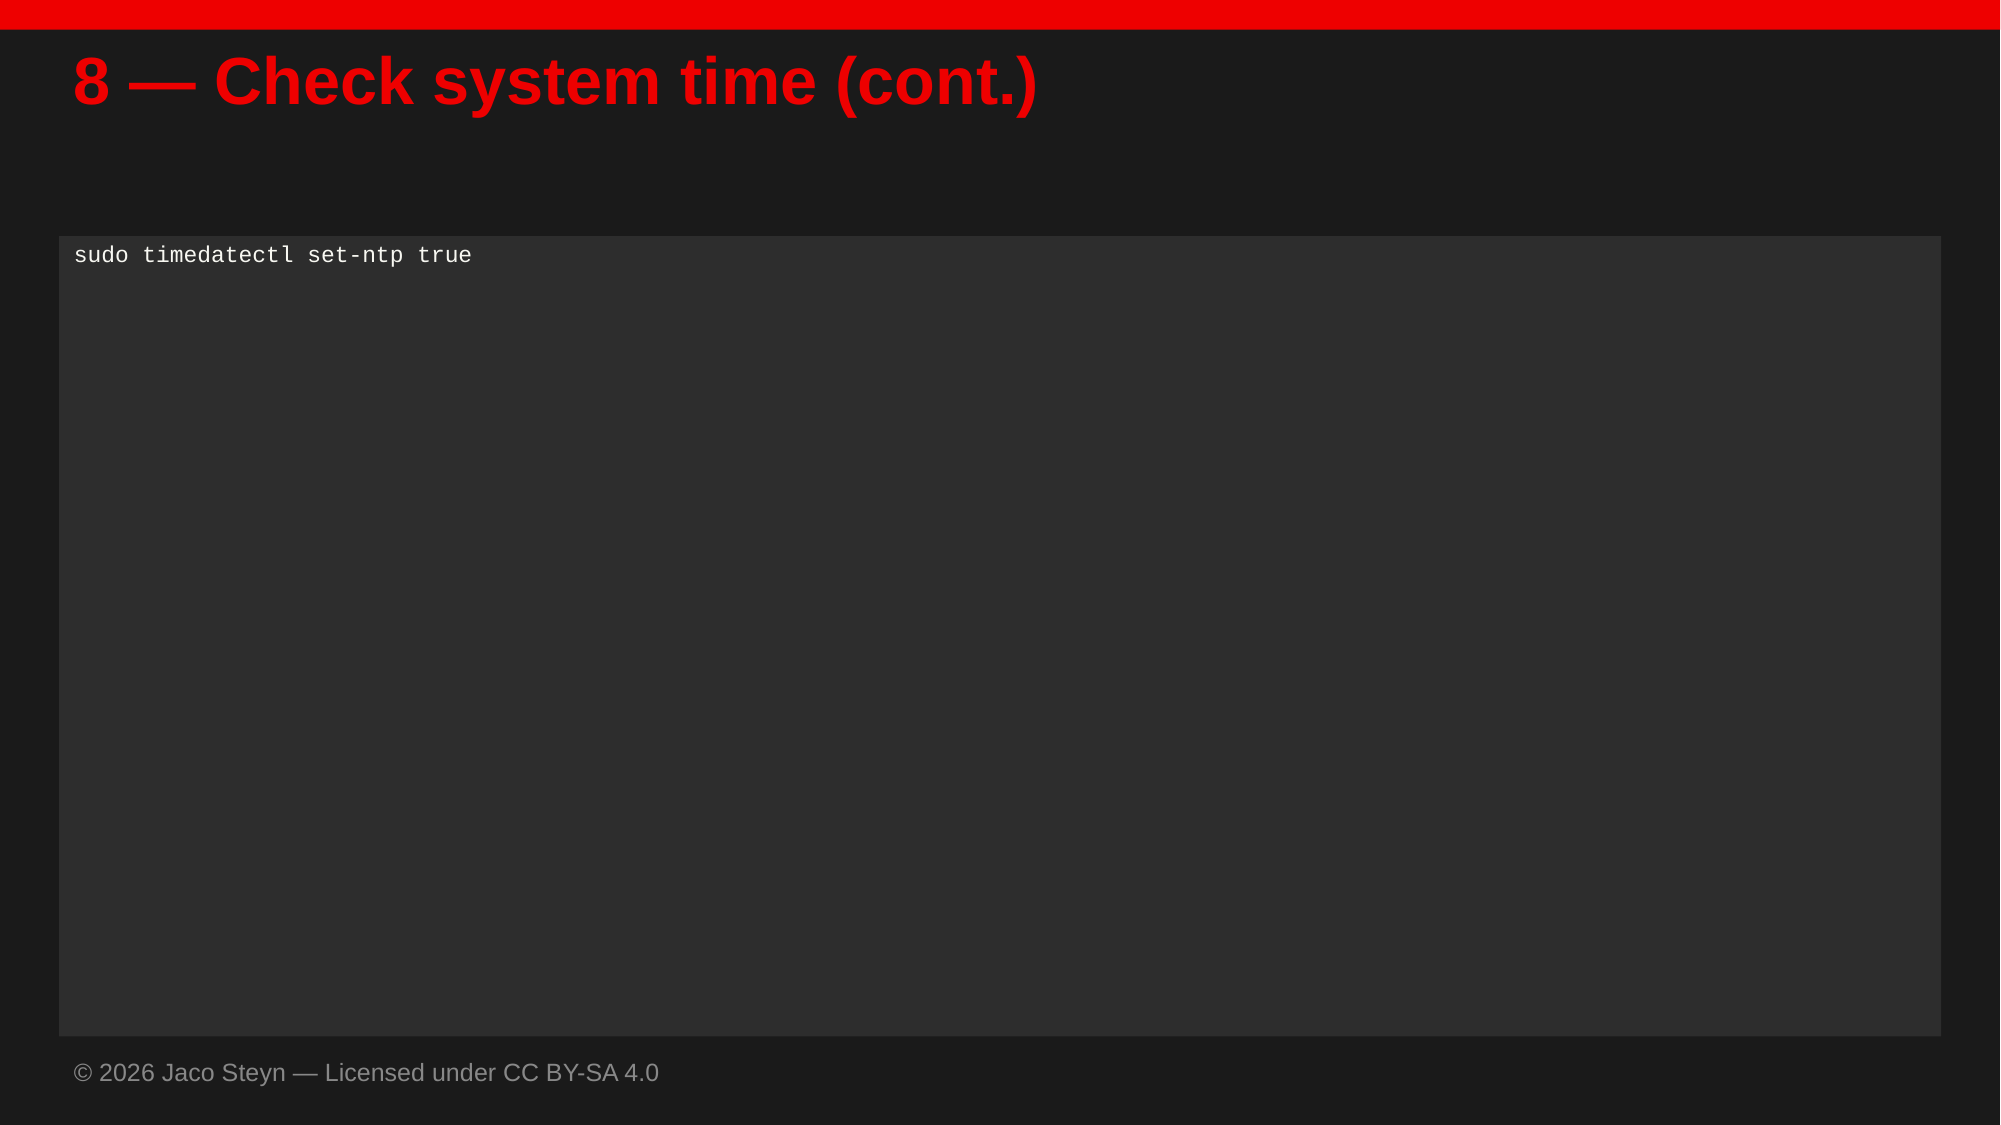

8 — Check system time (cont.)
sudo timedatectl set-ntp true
© 2026 Jaco Steyn — Licensed under CC BY-SA 4.0